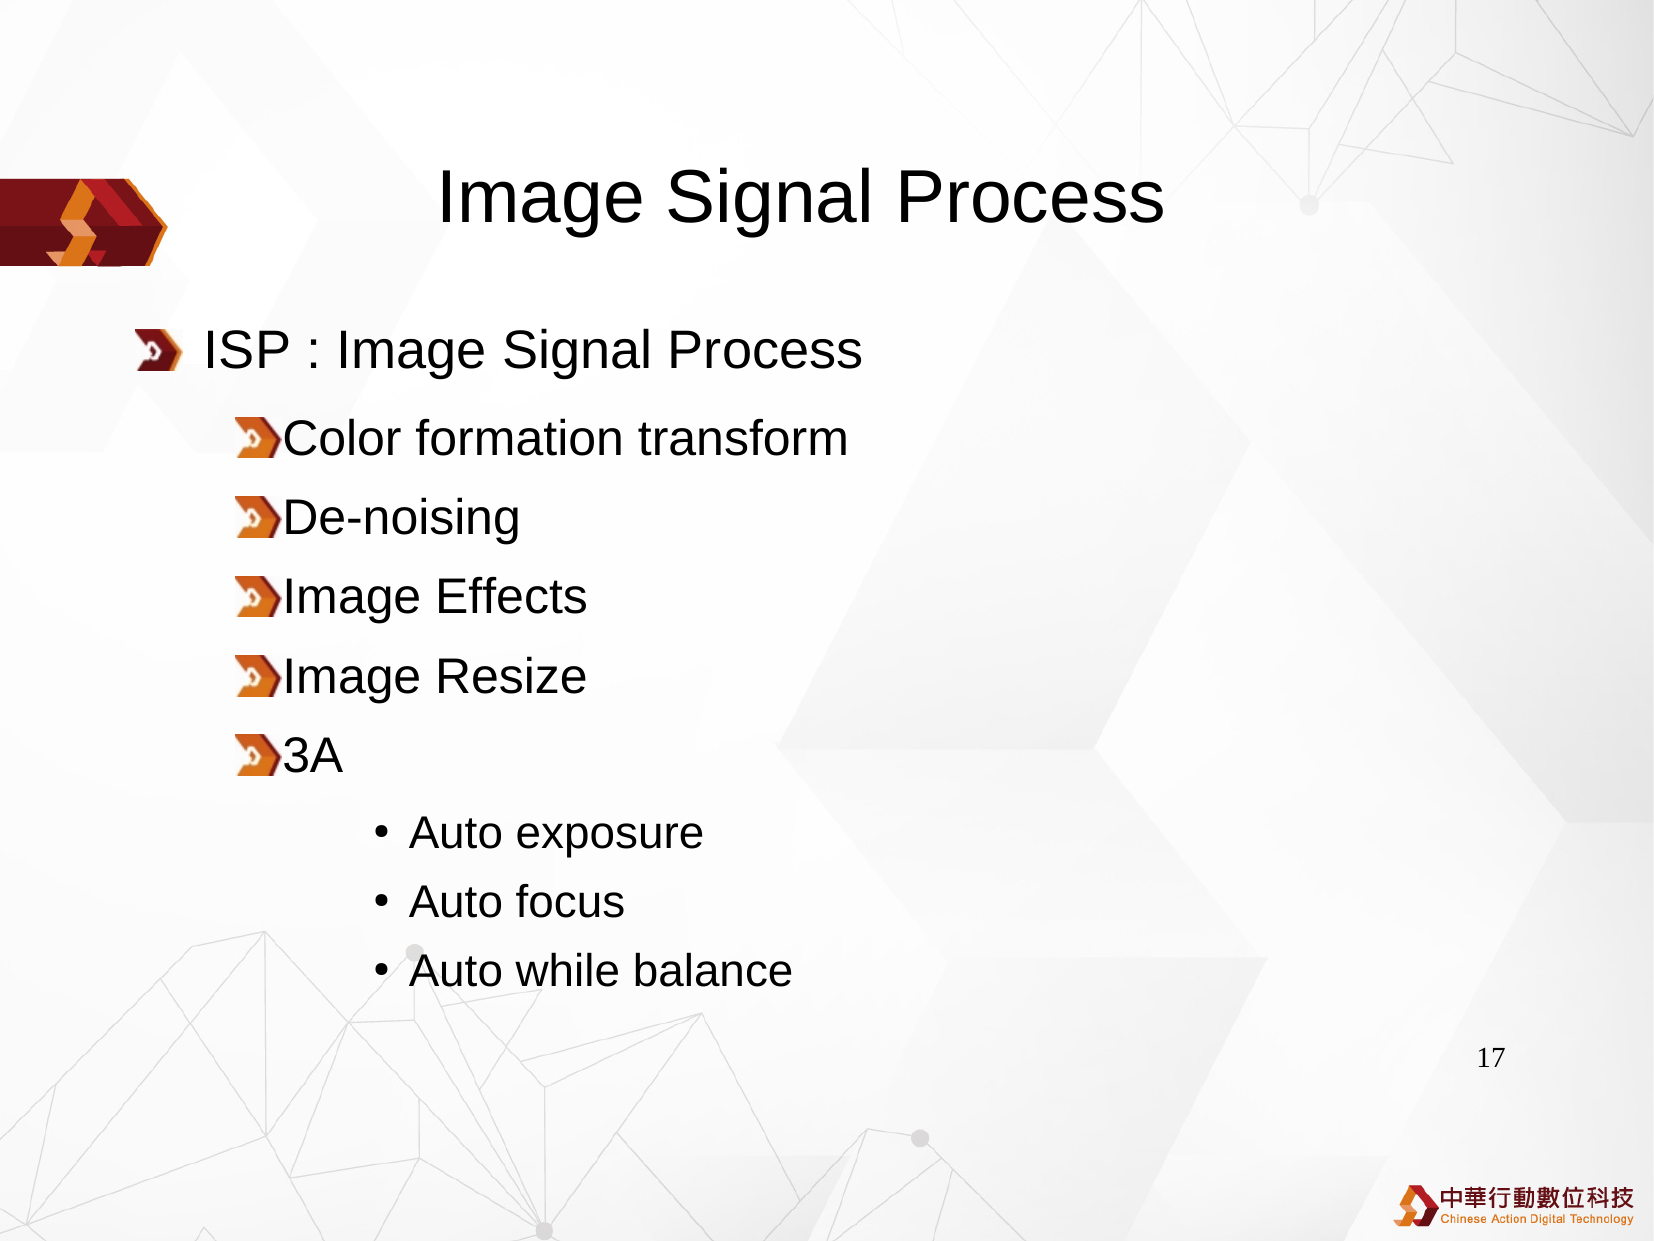

# Image Signal Process
 ISP : Image Signal Process
Color formation transform
De-noising
Image Effects
Image Resize
3A
Auto exposure
Auto focus
Auto while balance
17